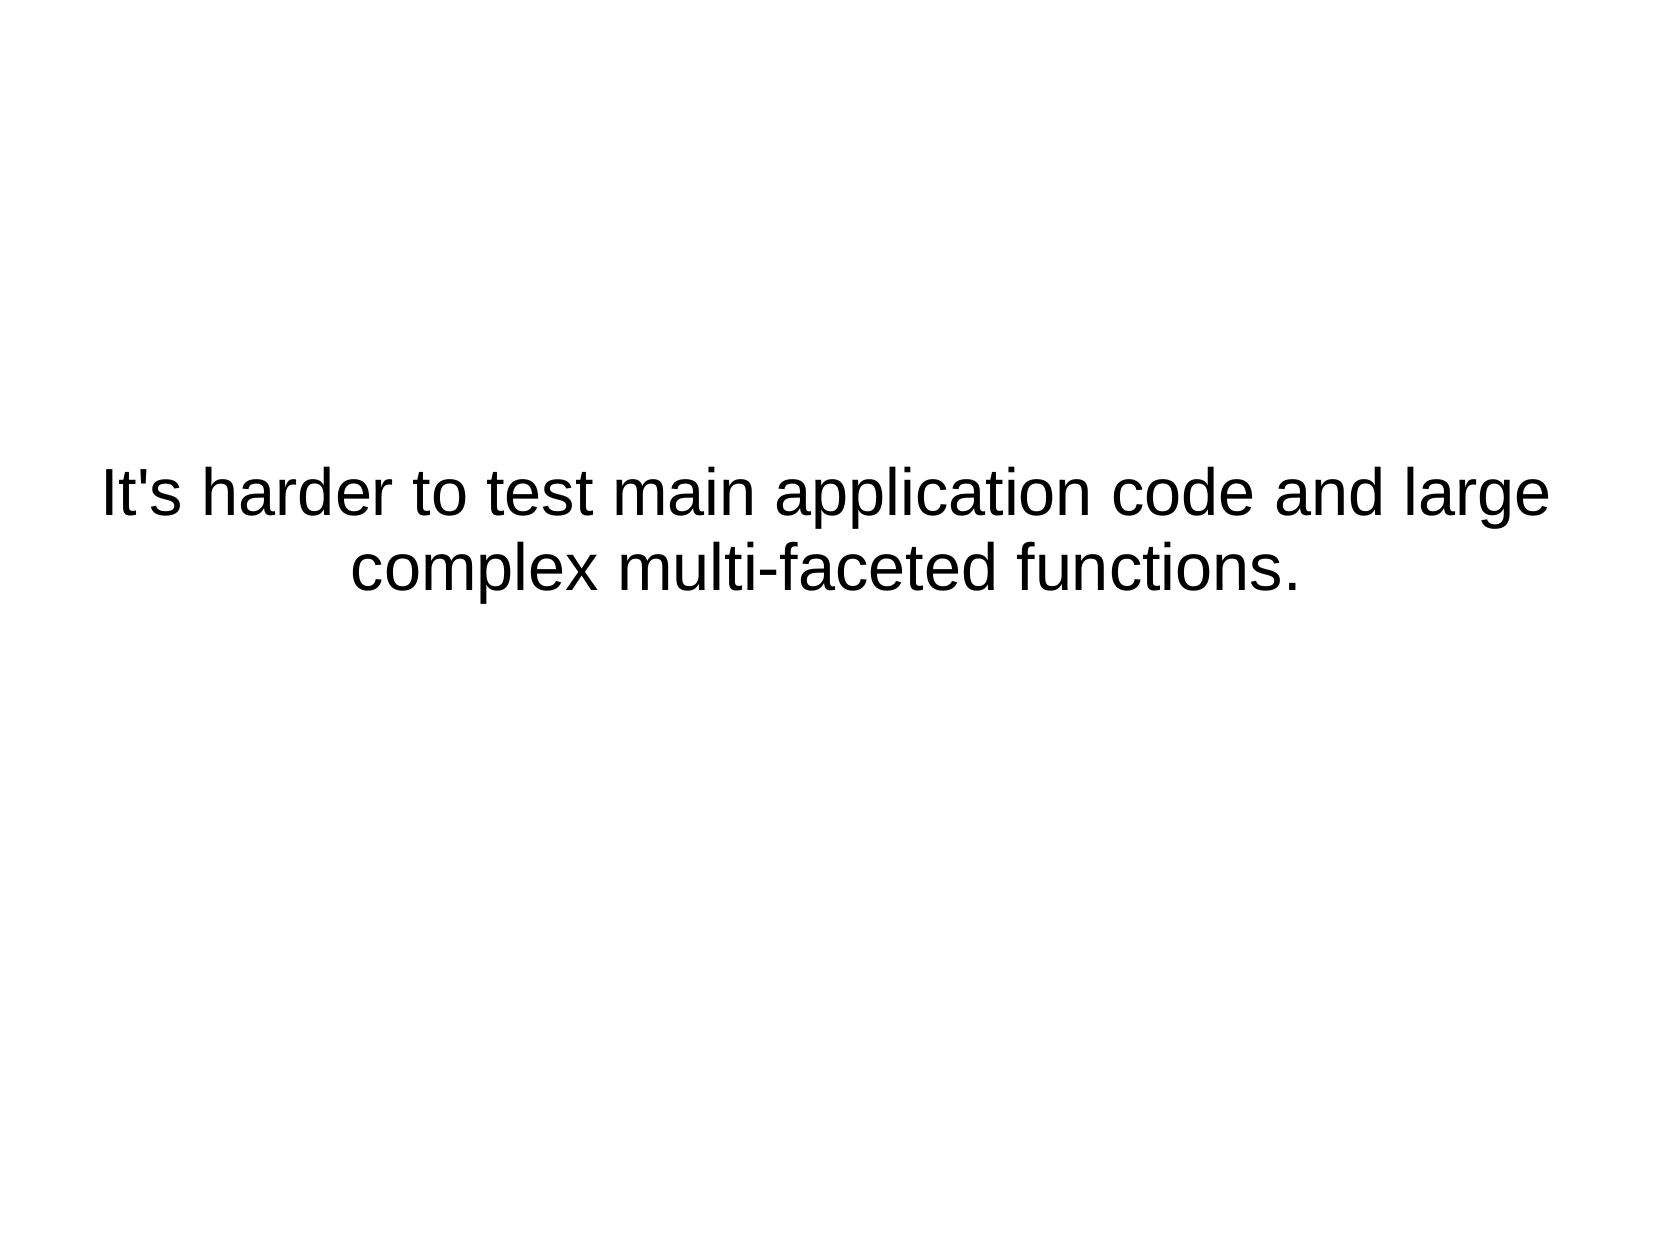

# It's harder to test main application code and large complex multi-faceted functions.